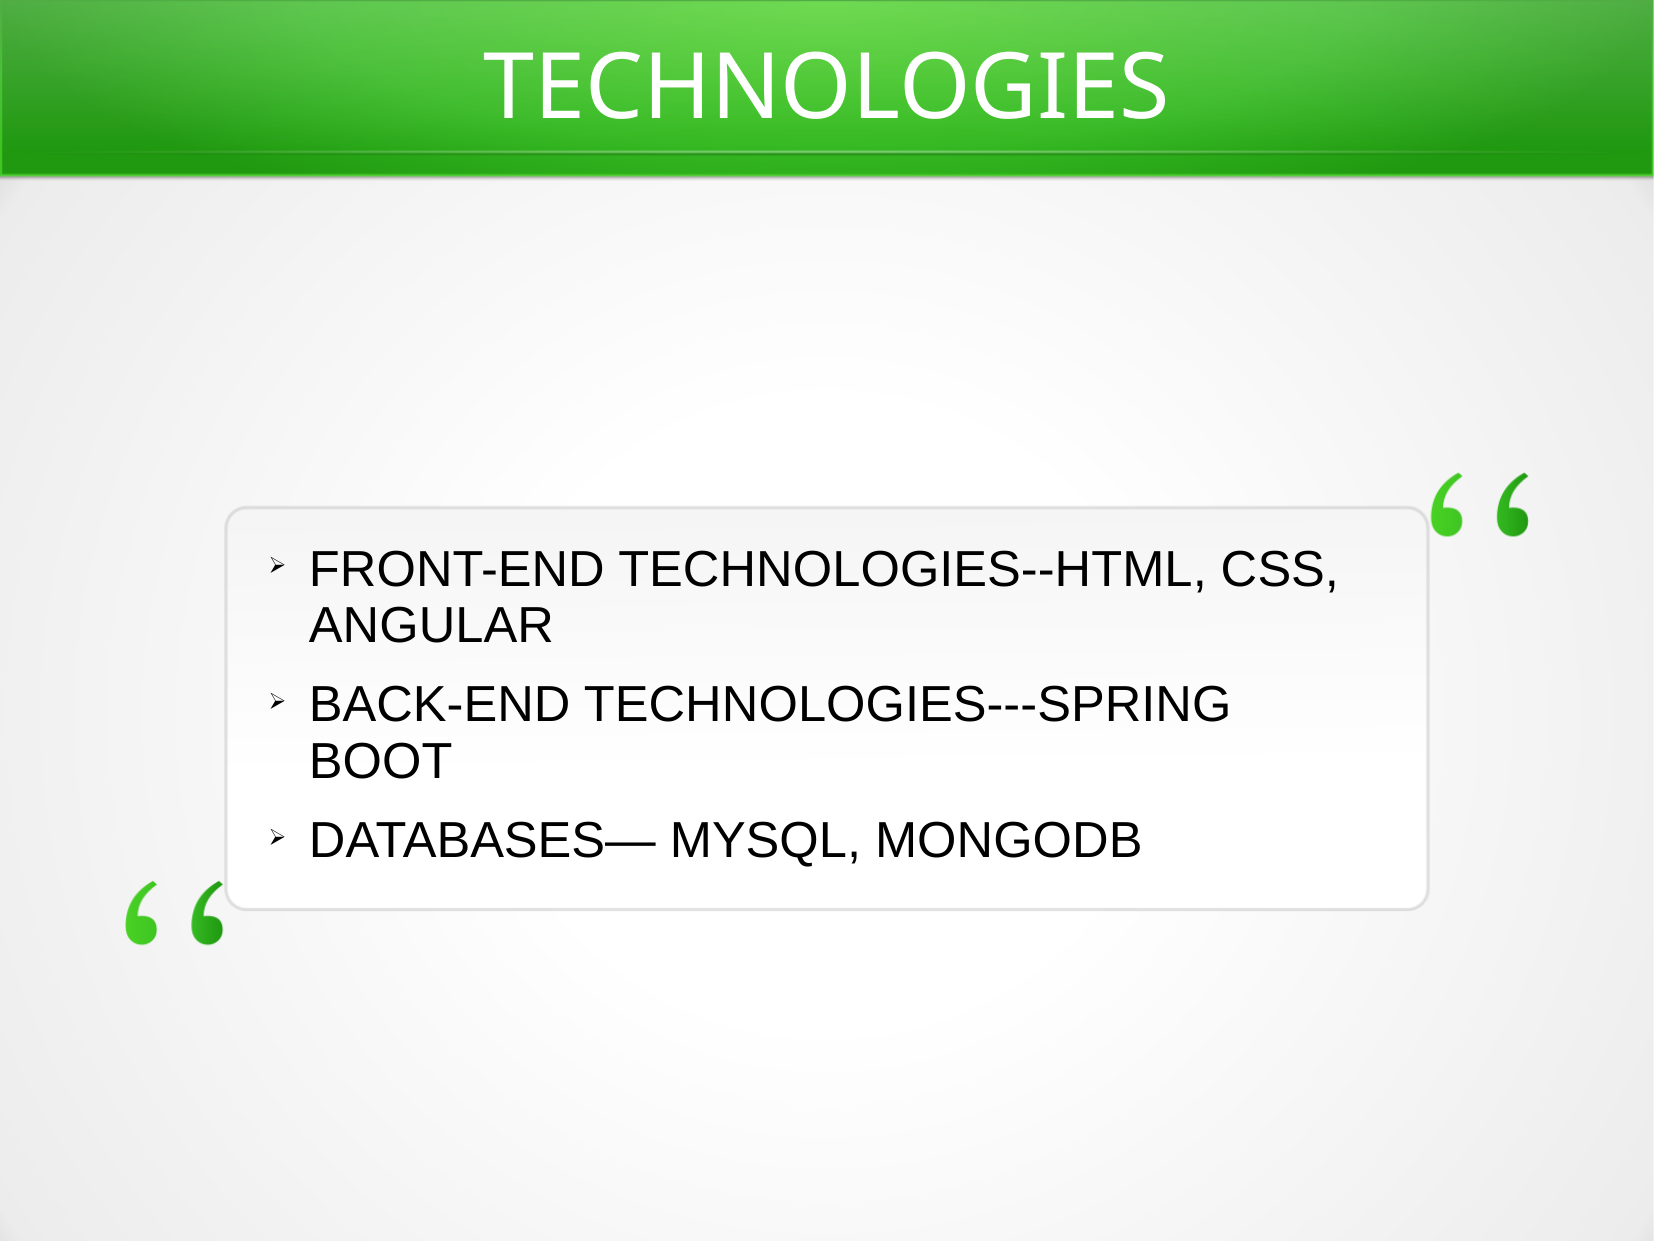

# TECHNOLOGIES
FRONT-END TECHNOLOGIES--HTML, CSS, ANGULAR
BACK-END TECHNOLOGIES---SPRING BOOT
DATABASES— MYSQL, MONGODB